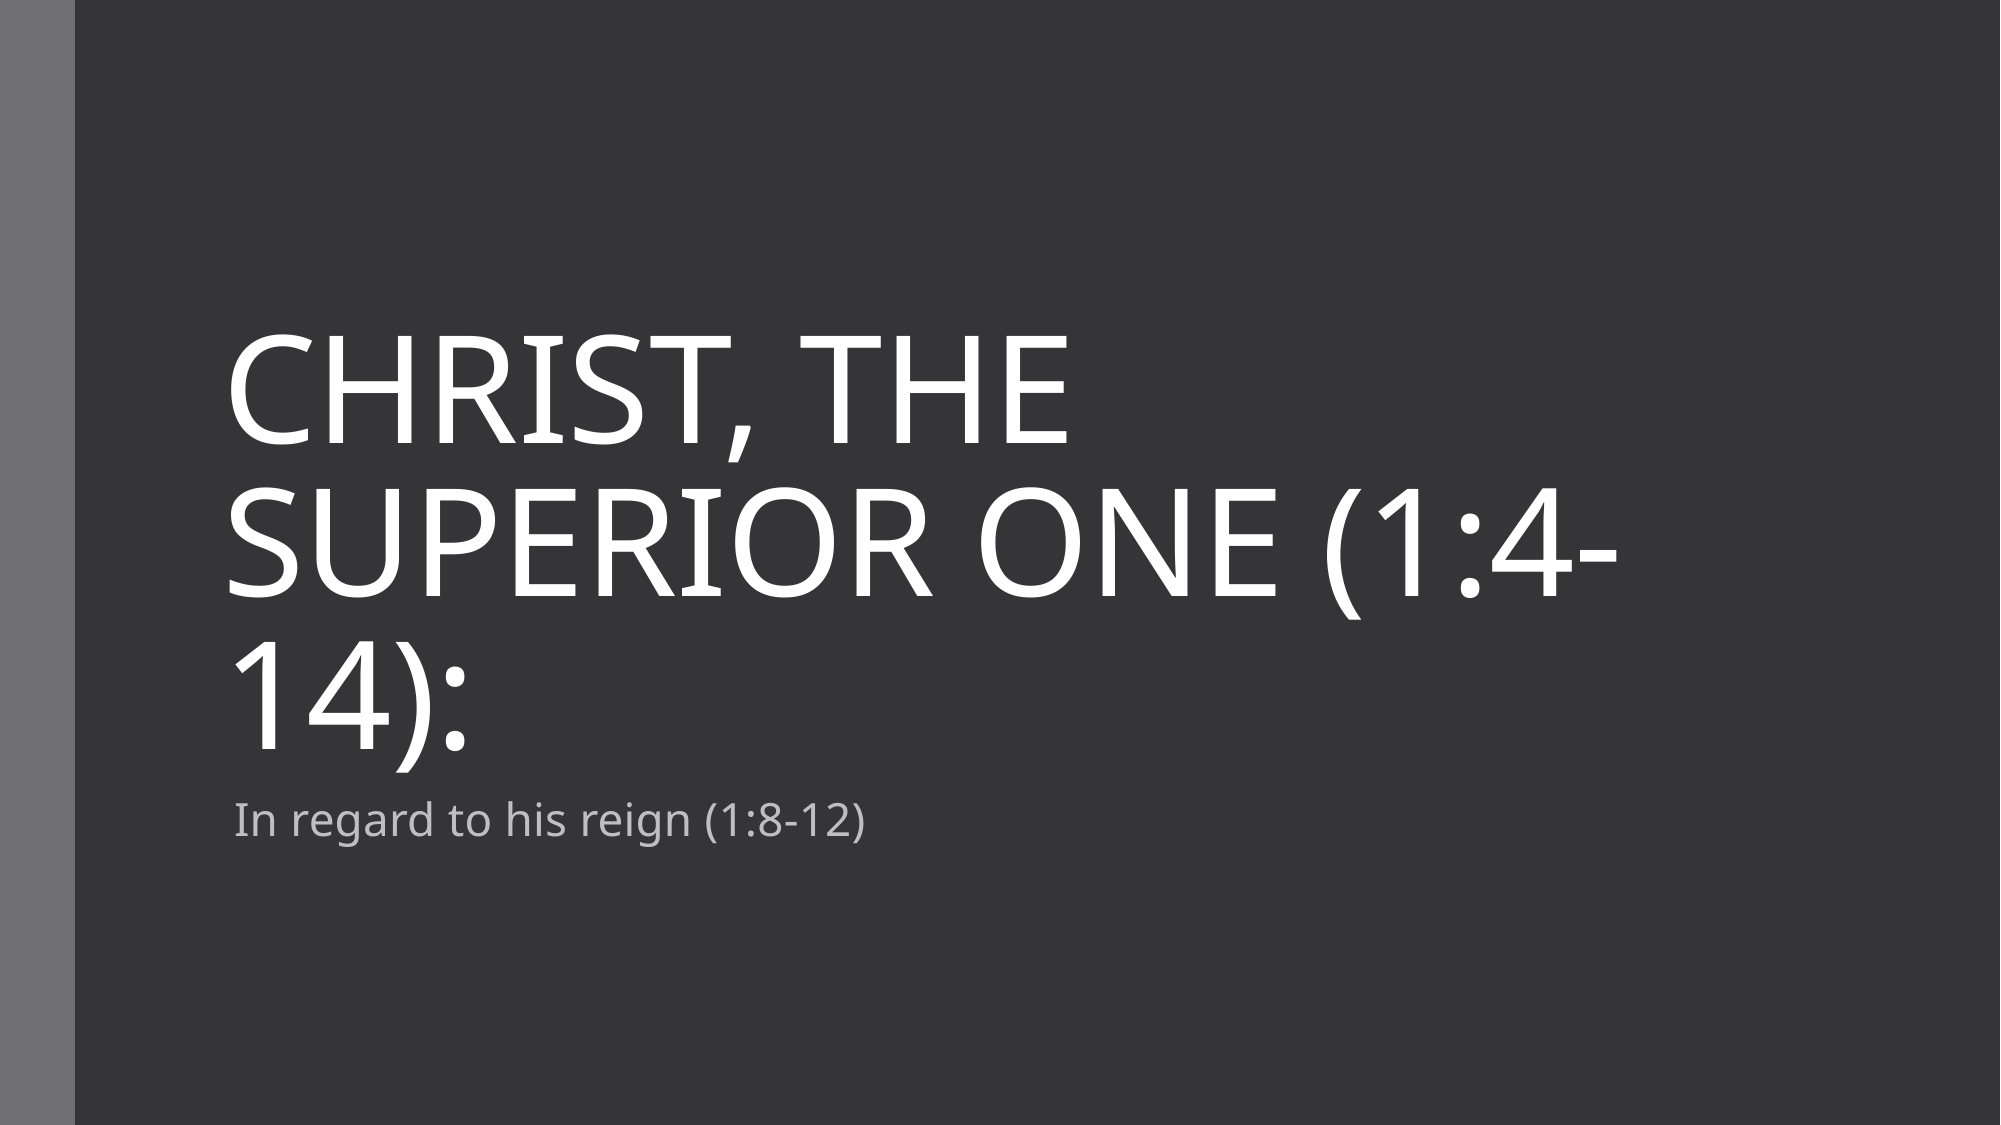

# CHRIST, THE SUPERIOR ONE (1:4-14):
 In regard to his reign (1:8-12)